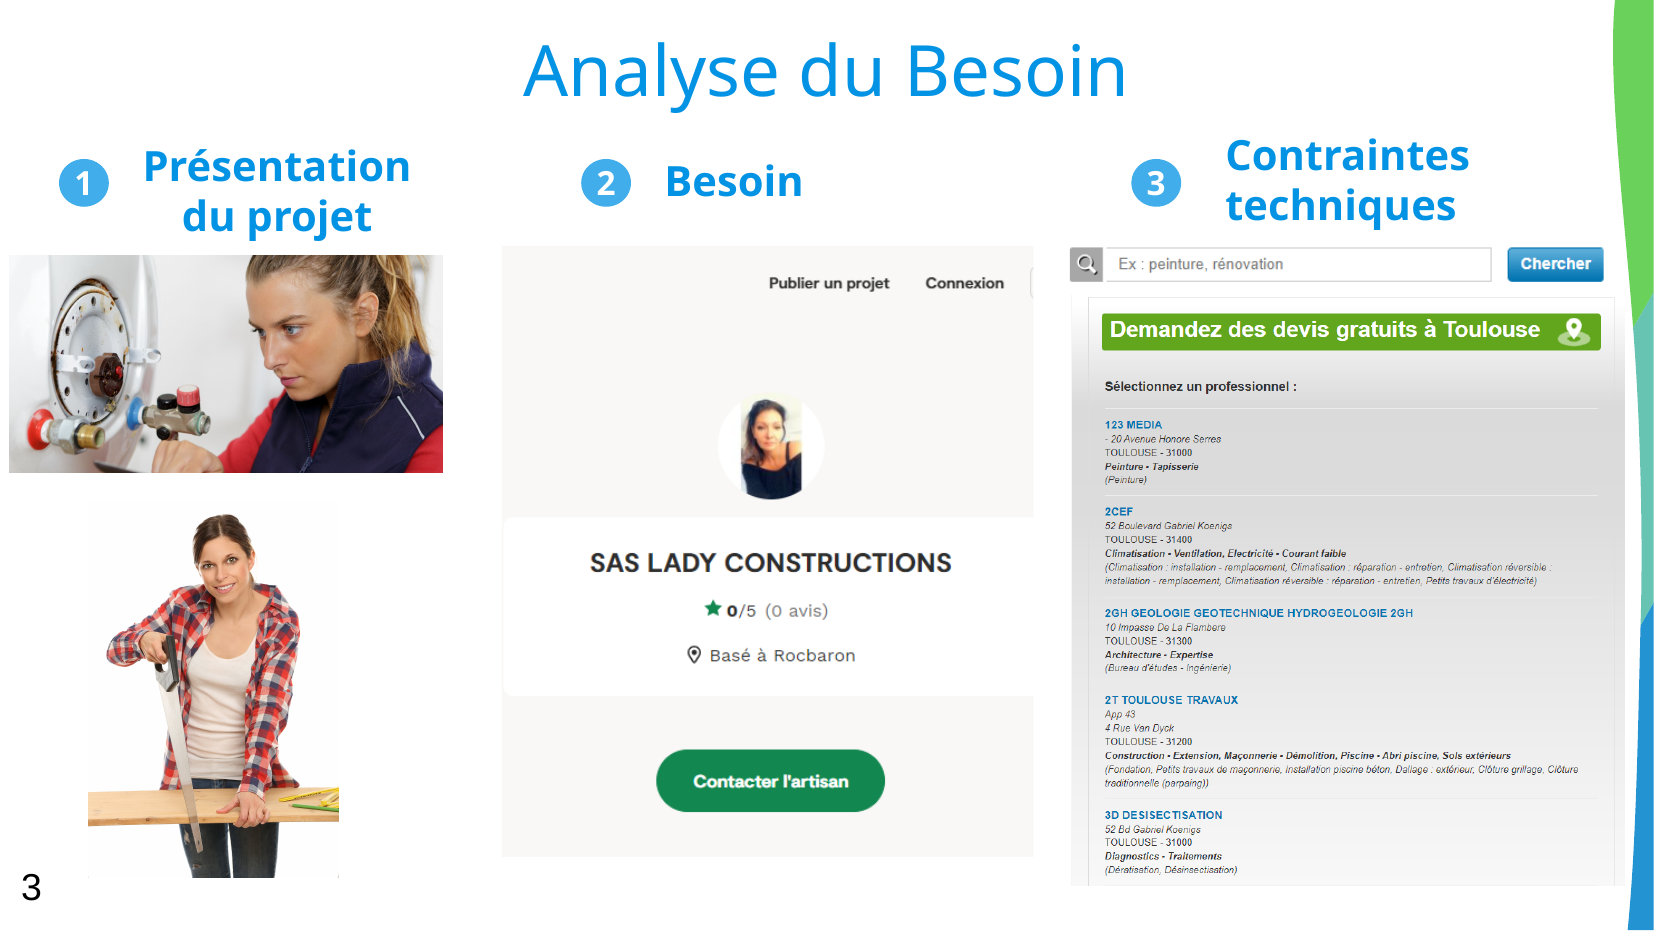

Analyse du Besoin
Contraintes techniques
Présentation du projet
Besoin
1
2
3